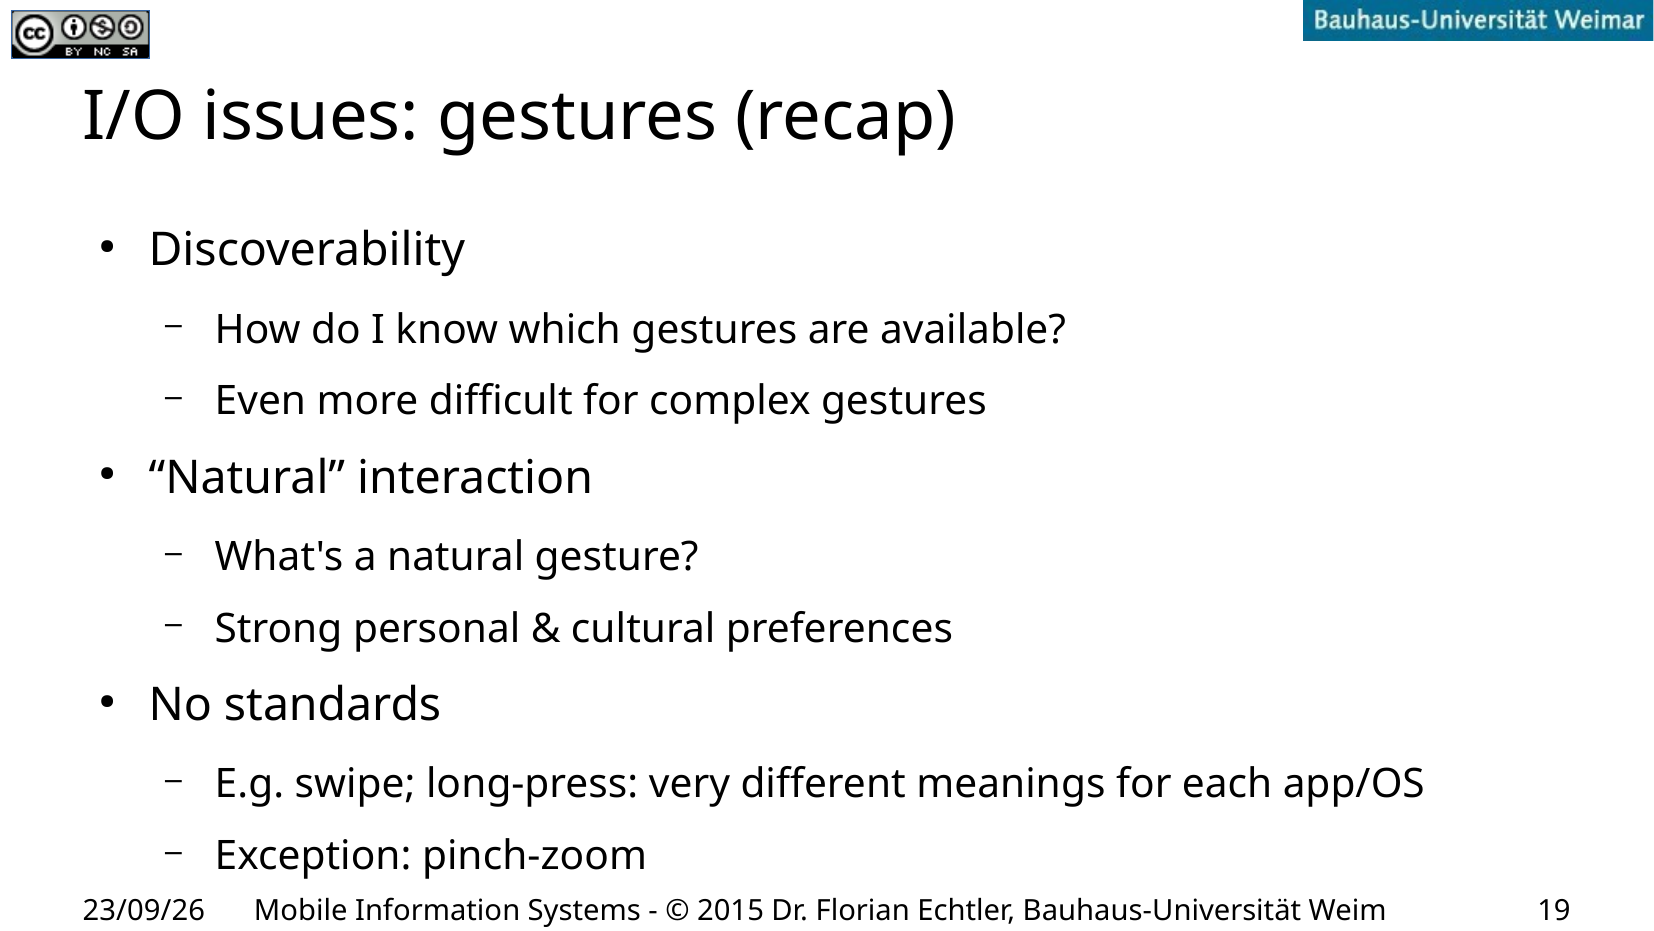

# I/O issues: gestures (recap)
Discoverability
How do I know which gestures are available?
Even more difficult for complex gestures
“Natural” interaction
What's a natural gesture?
Strong personal & cultural preferences
No standards
E.g. swipe; long-press: very different meanings for each app/OS
Exception: pinch-zoom
Mobile Information Systems - © 2015 Dr. Florian Echtler, Bauhaus-Universität Weimar
19